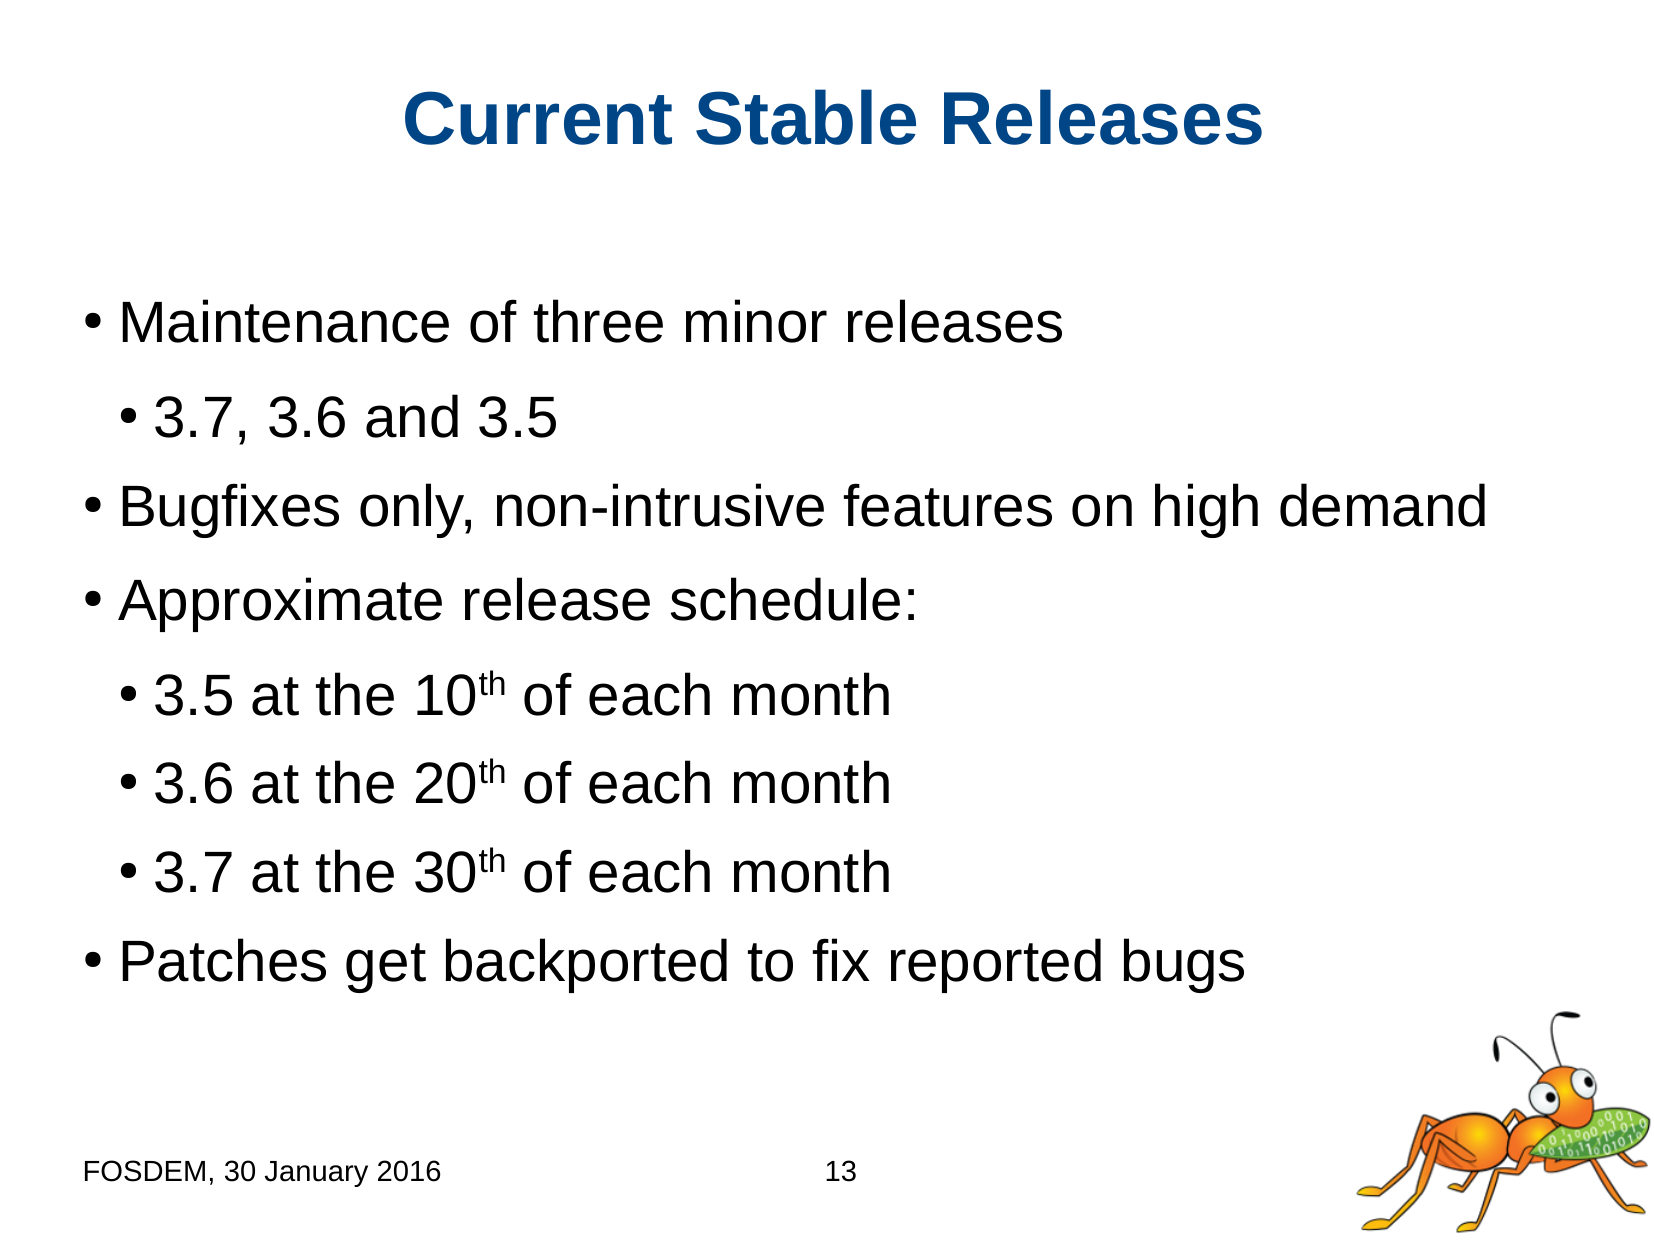

Current Stable Releases
# Maintenance of three minor releases
3.7, 3.6 and 3.5
Bugfixes only, non-intrusive features on high demand
Approximate release schedule:
3.5 at the 10th of each month
3.6 at the 20th of each month
3.7 at the 30th of each month
Patches get backported to fix reported bugs
FOSDEM, 31 January 2015
13